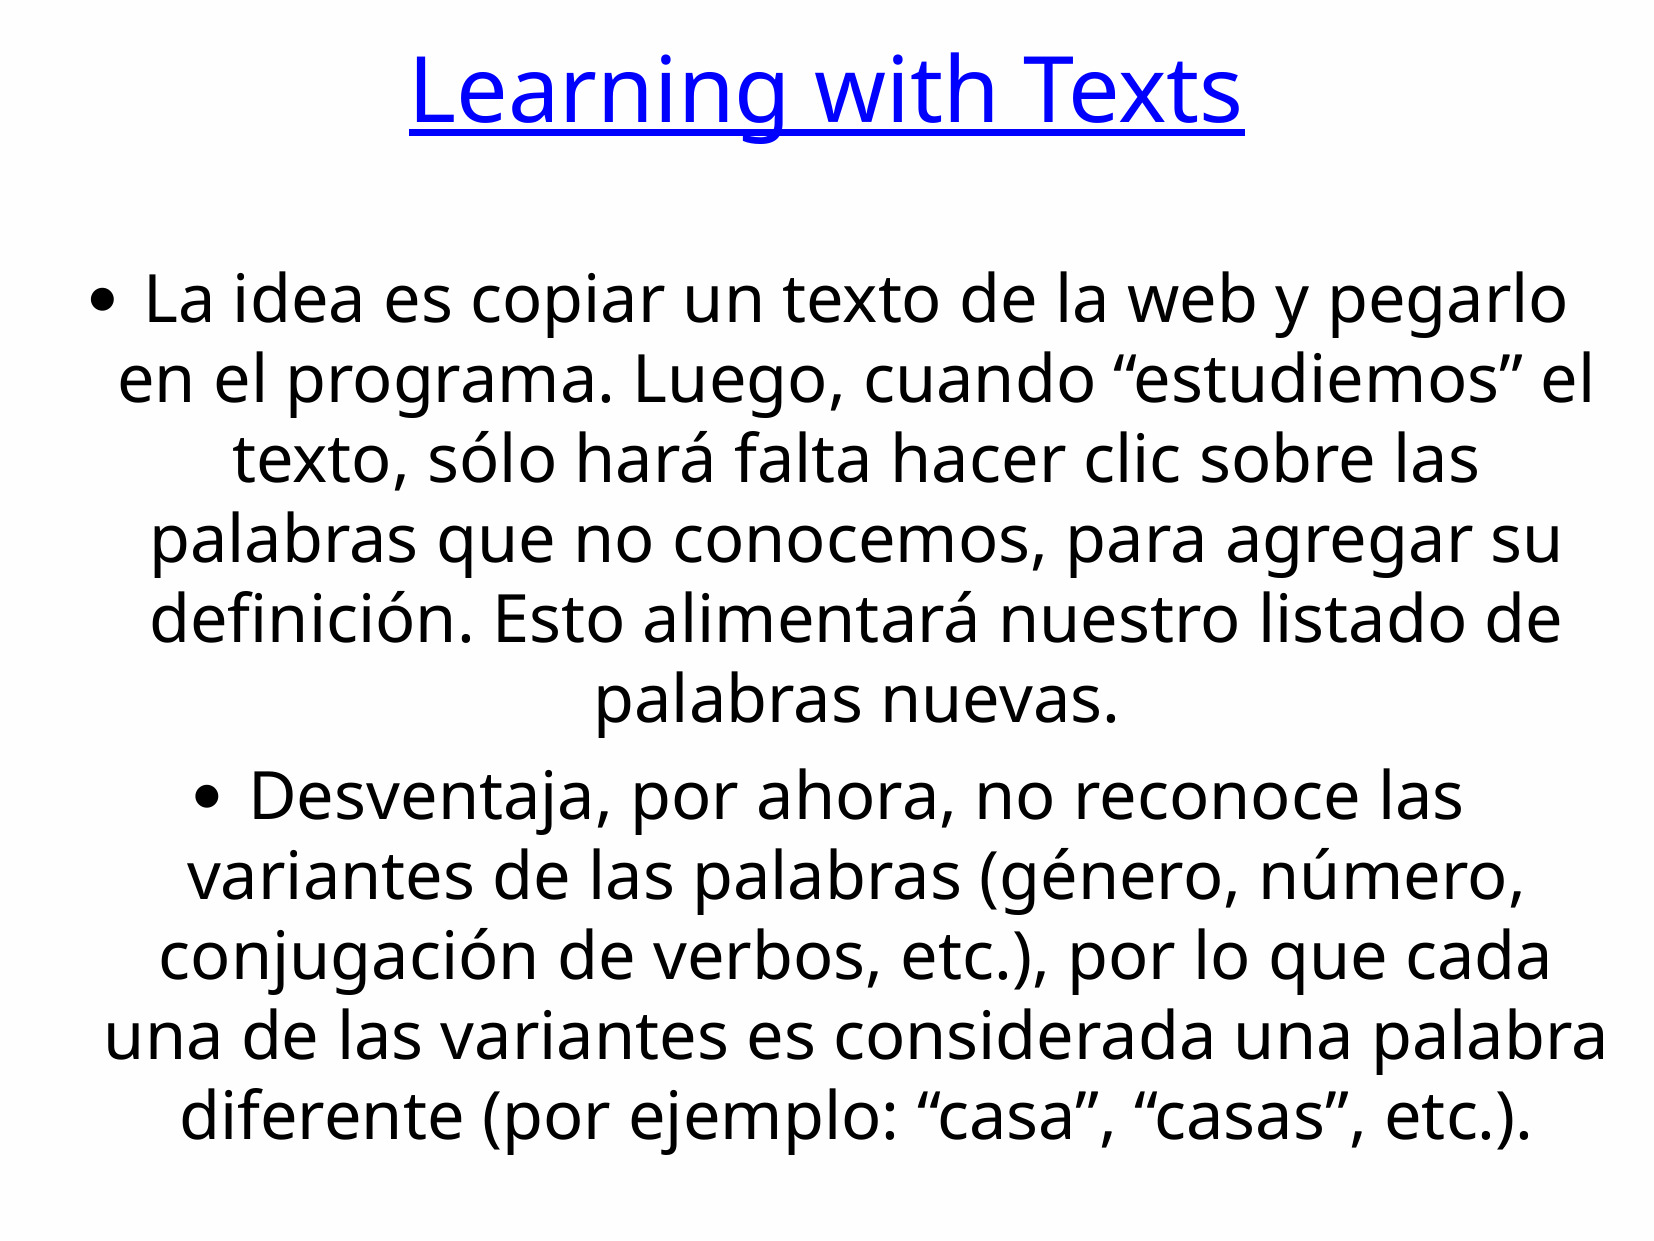

# Learning with Texts
La idea es copiar un texto de la web y pegarlo en el programa. Luego, cuando “estudiemos” el texto, sólo hará falta hacer clic sobre las palabras que no conocemos, para agregar su definición. Esto alimentará nuestro listado de palabras nuevas.
Desventaja, por ahora, no reconoce las variantes de las palabras (género, número, conjugación de verbos, etc.), por lo que cada una de las variantes es considerada una palabra diferente (por ejemplo: “casa”, “casas”, etc.).